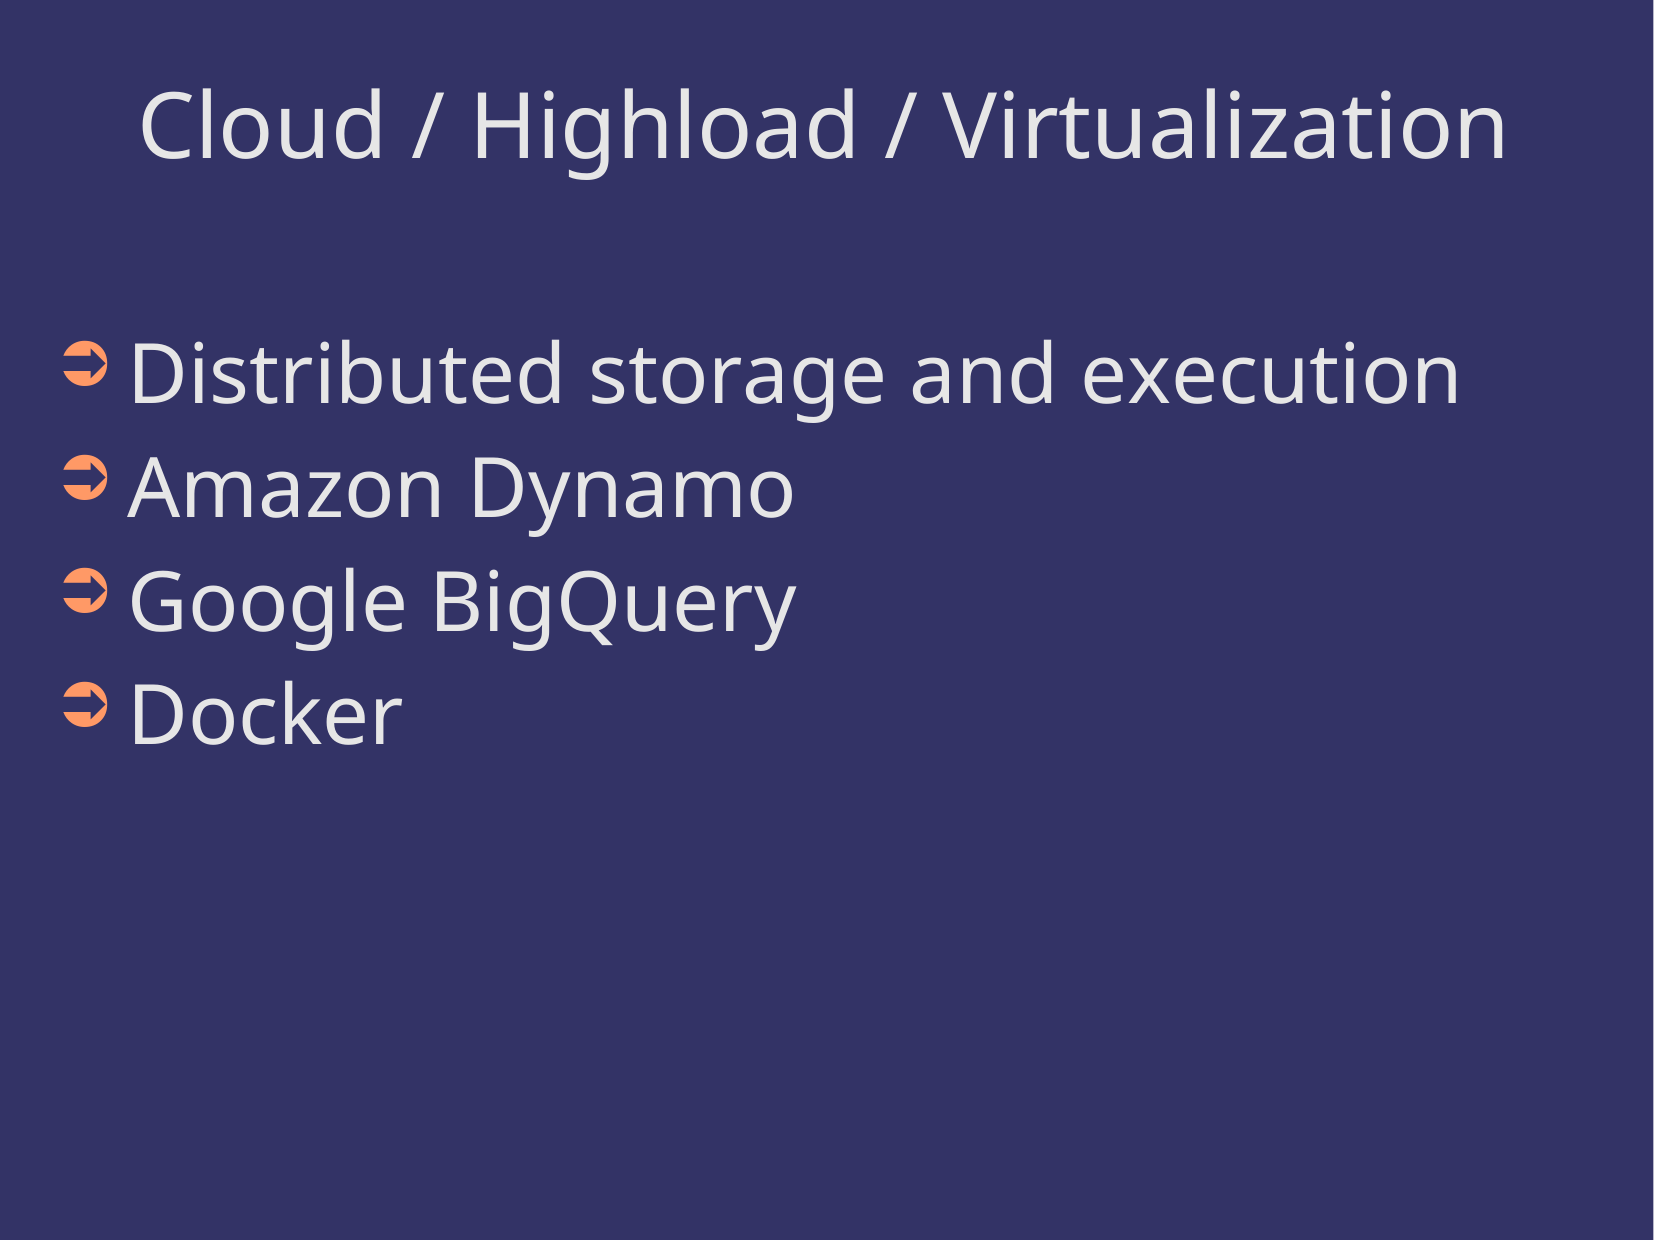

# Cloud / Highload / Virtualization
Distributed storage and execution
Amazon Dynamo
Google BigQuery
Docker